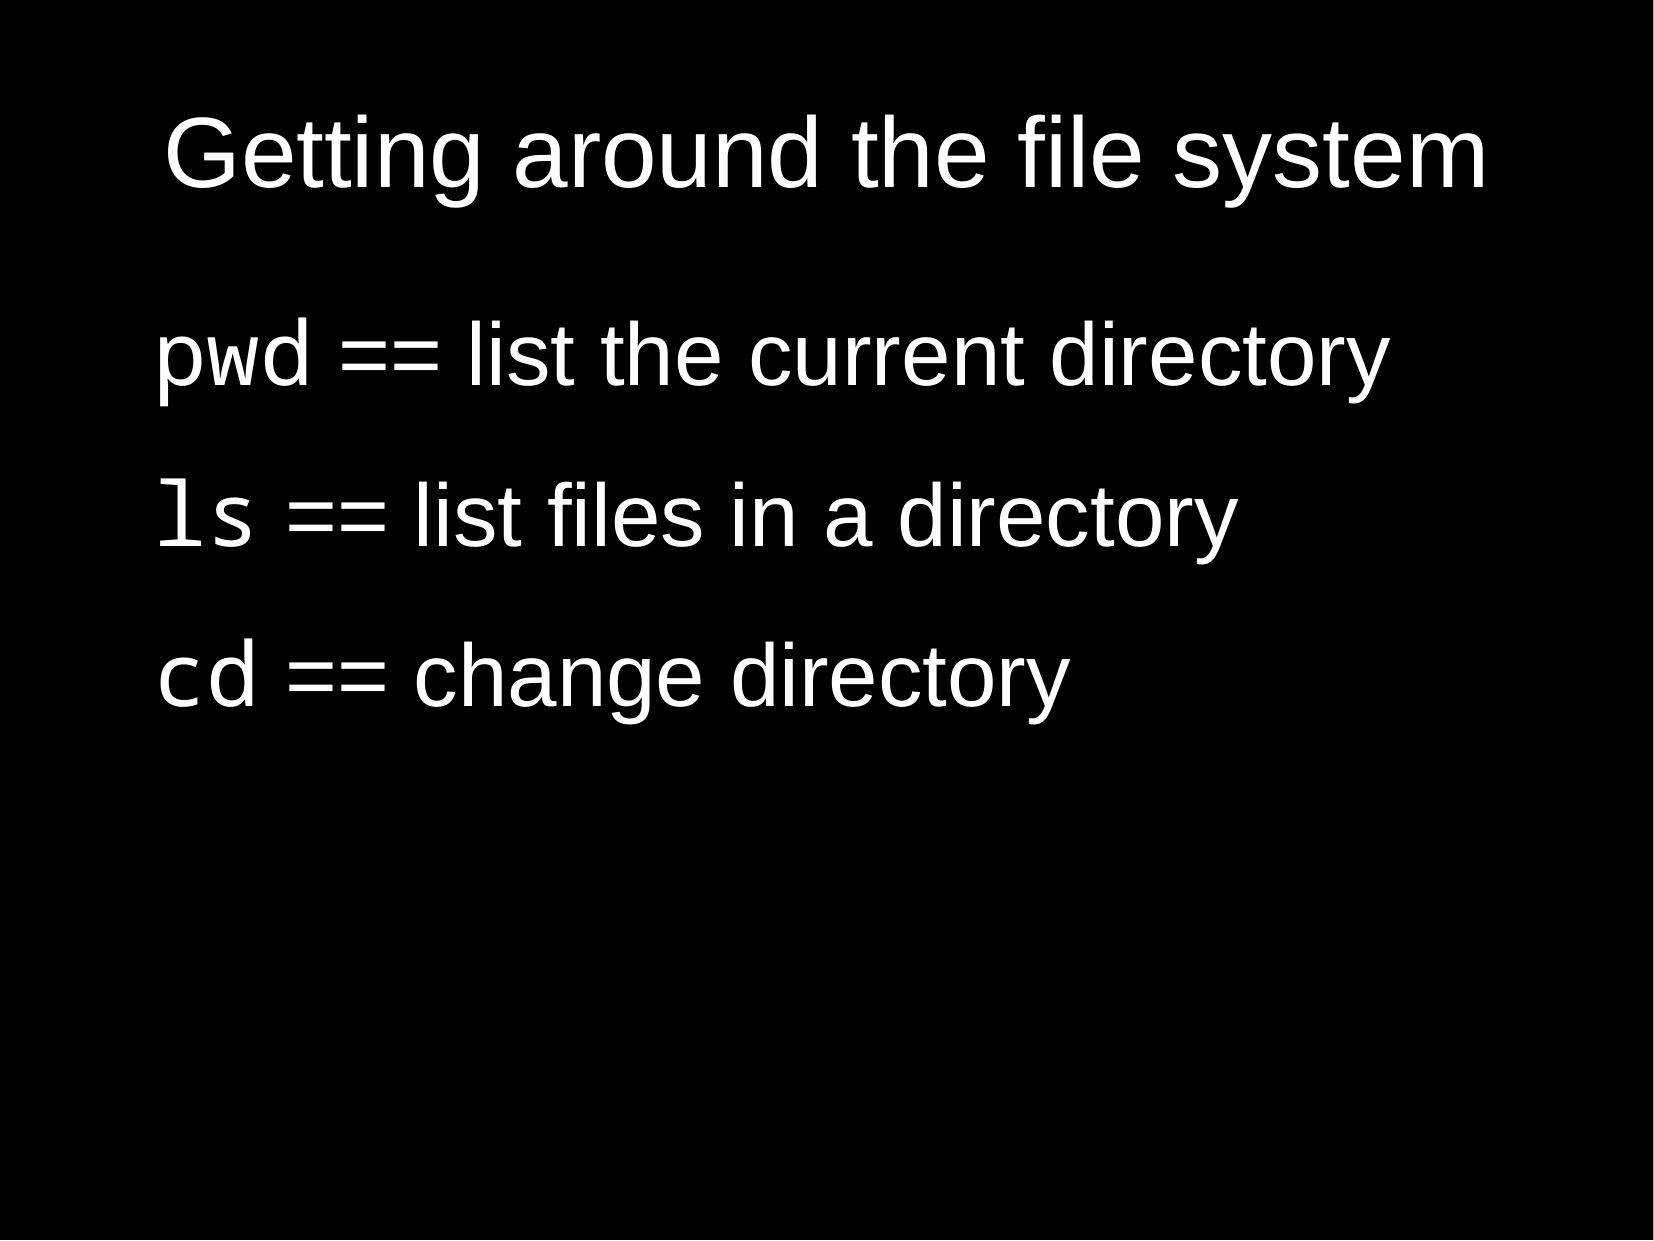

# Getting around the file system
pwd == list the current directory
ls == list files in a directory
cd == change directory